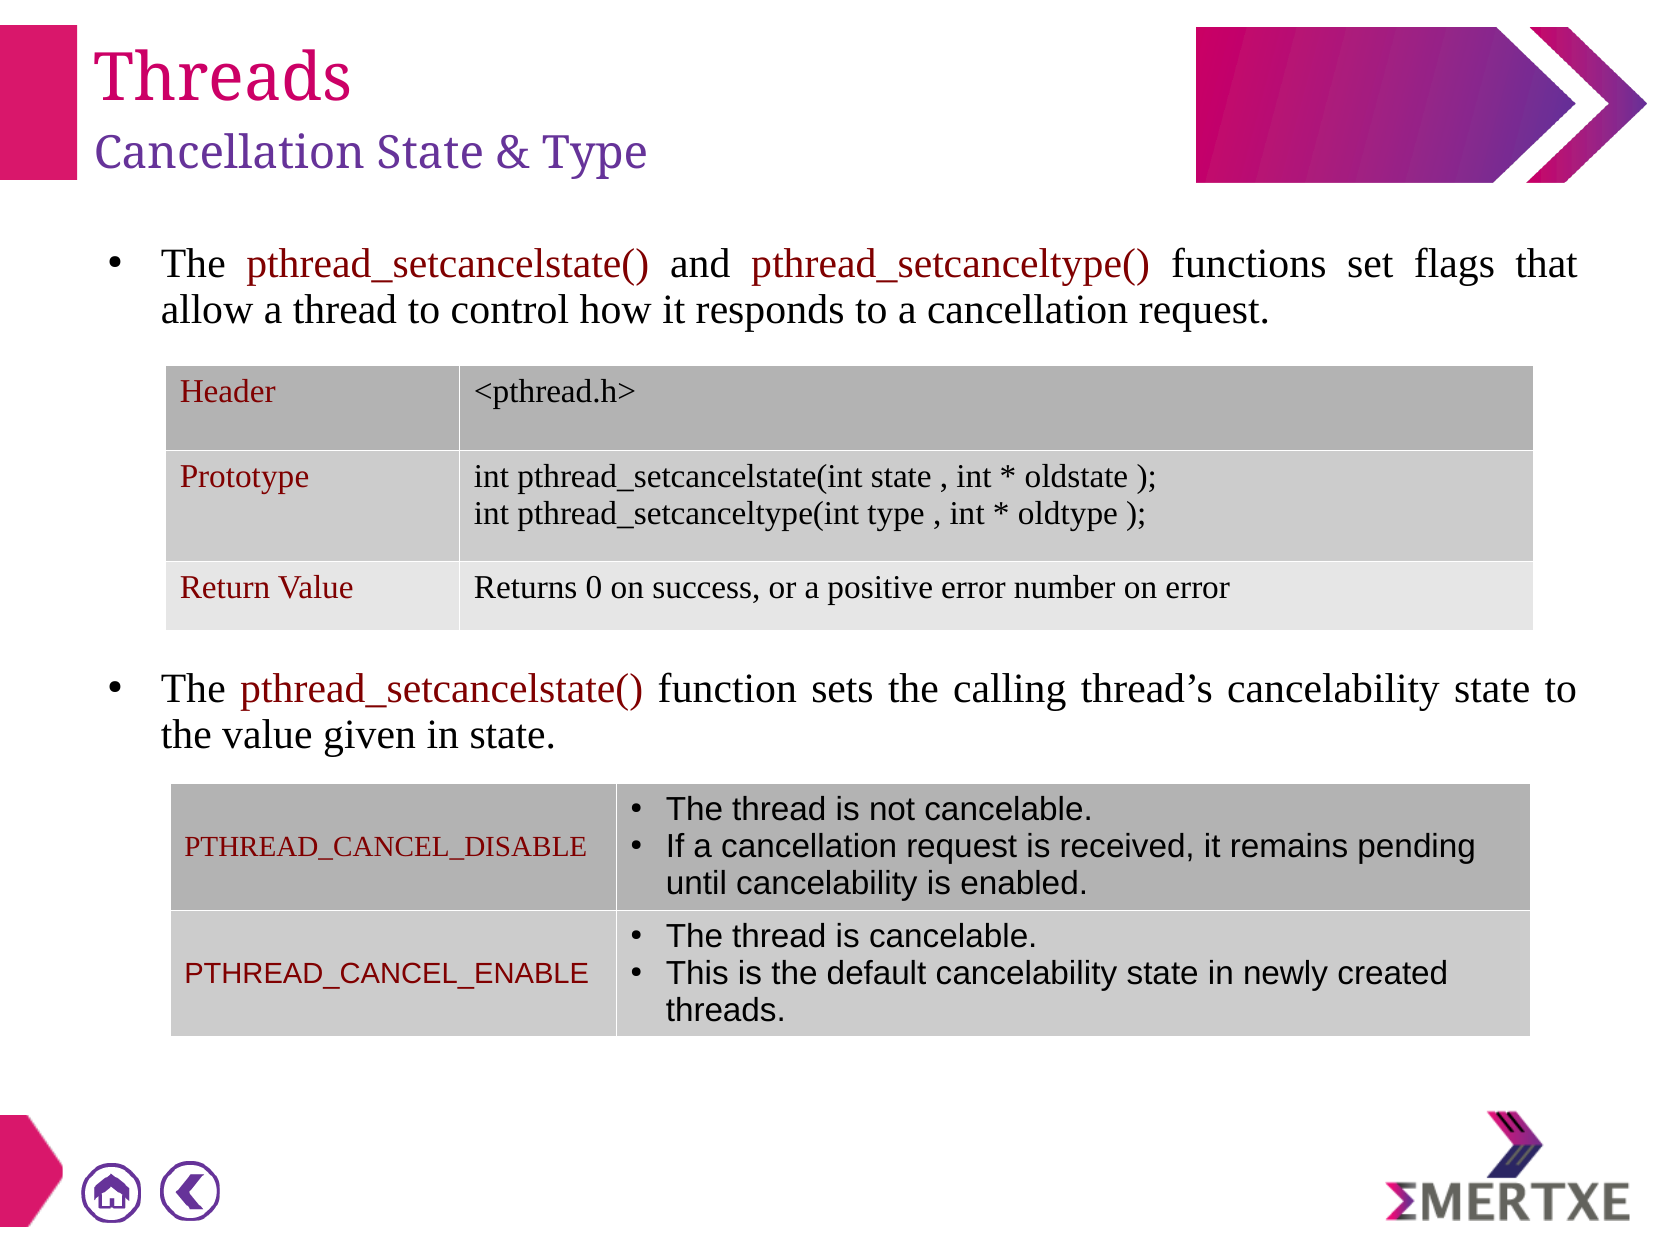

# Threads Cancellation State & Type
The pthread_setcancelstate() and pthread_setcanceltype() functions set flags that allow a thread to control how it responds to a cancellation request.
The pthread_setcancelstate() function sets the calling thread’s cancelability state to the value given in state.
| Header | <pthread.h> |
| --- | --- |
| Prototype | int pthread\_setcancelstate(int state , int \* oldstate ); int pthread\_setcanceltype(int type , int \* oldtype ); |
| Return Value | Returns 0 on success, or a positive error number on error |
| PTHREAD\_CANCEL\_DISABLE | The thread is not cancelable. If a cancellation request is received, it remains pending until cancelability is enabled. |
| --- | --- |
| PTHREAD\_CANCEL\_ENABLE | The thread is cancelable. This is the default cancelability state in newly created threads. |